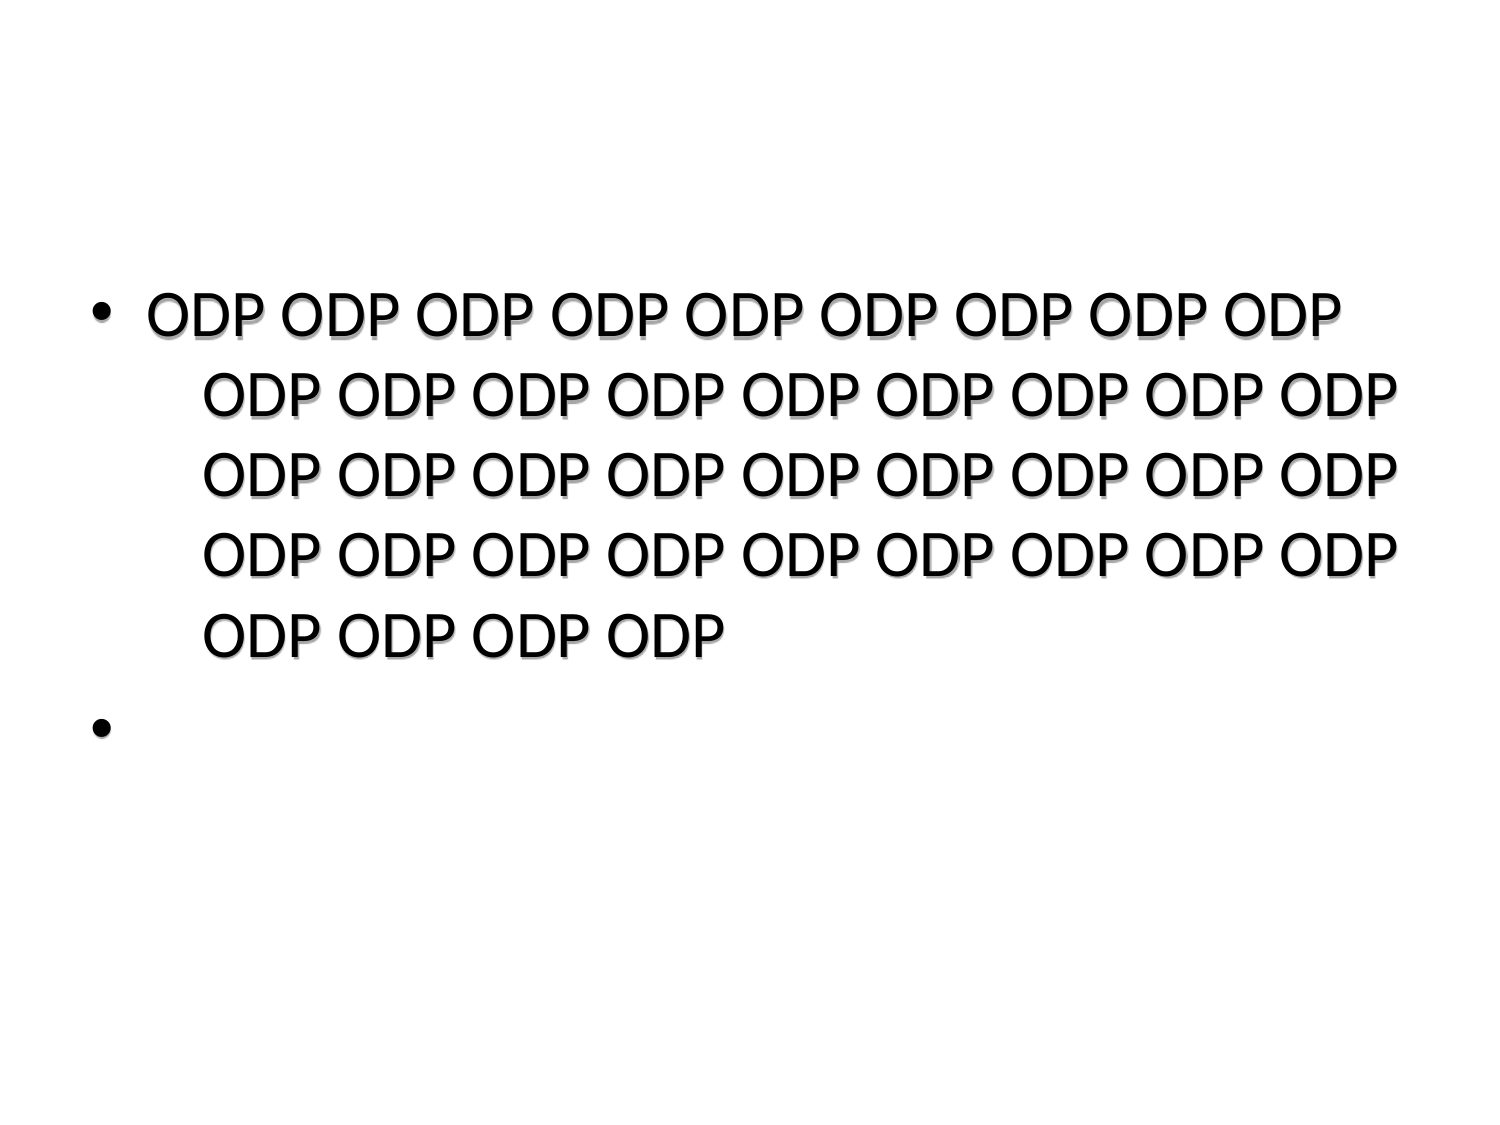

#
ODP ODP ODP ODP ODP ODP ODP ODP ODP ODP ODP ODP ODP ODP ODP ODP ODP ODP ODP ODP ODP ODP ODP ODP ODP ODP ODP ODP ODP ODP ODP ODP ODP ODP ODP ODP ODP ODP ODP ODP